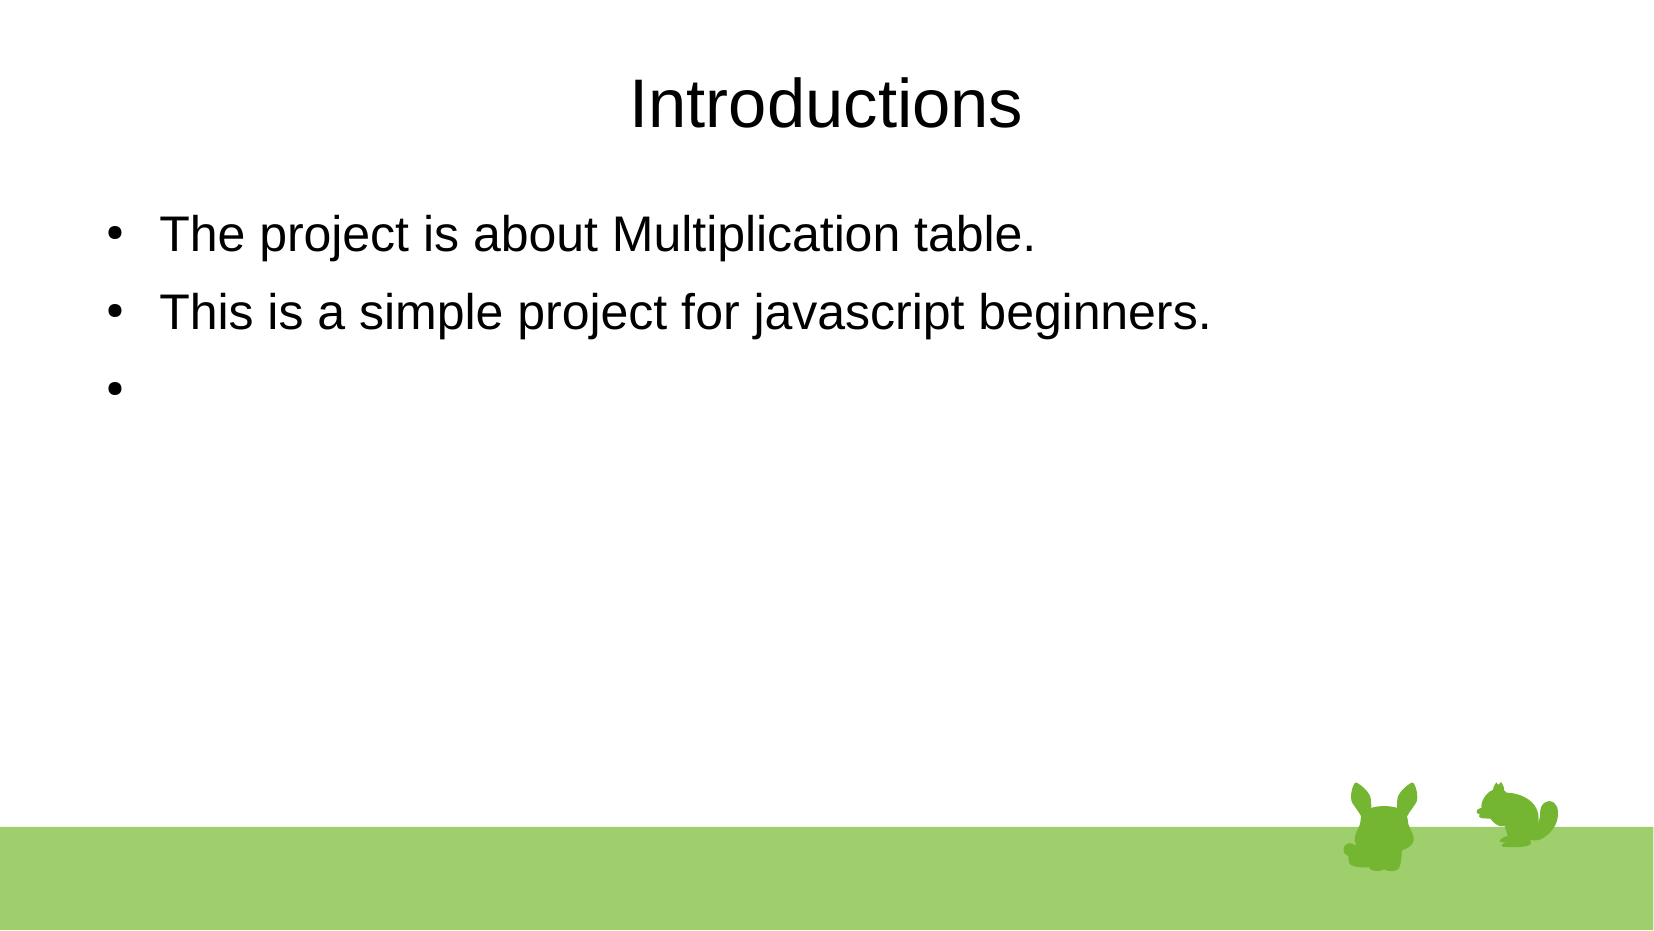

# Introductions
The project is about Multiplication table.
This is a simple project for javascript beginners.